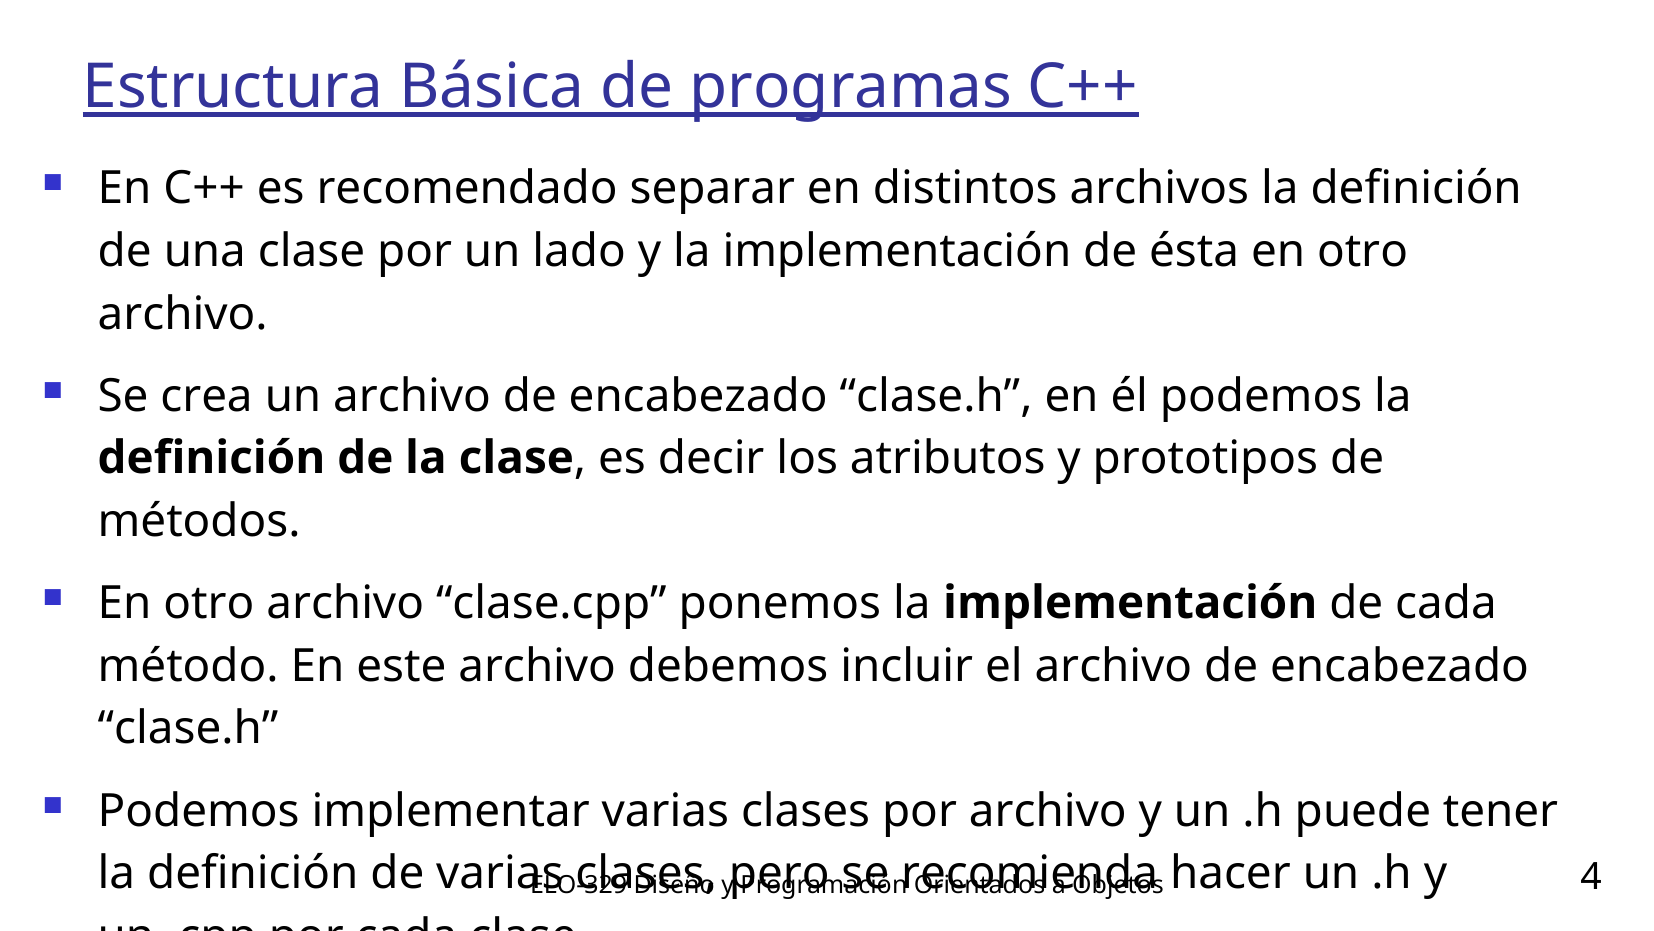

# Estructura Básica de programas C++
En C++ es recomendado separar en distintos archivos la definición de una clase por un lado y la implementación de ésta en otro archivo.
Se crea un archivo de encabezado “clase.h”, en él podemos la definición de la clase, es decir los atributos y prototipos de métodos.
En otro archivo “clase.cpp” ponemos la implementación de cada método. En este archivo debemos incluir el archivo de encabezado “clase.h”
Podemos implementar varias clases por archivo y un .h puede tener la definición de varias clases, pero se recomienda hacer un .h y un .cpp por cada clase.
4